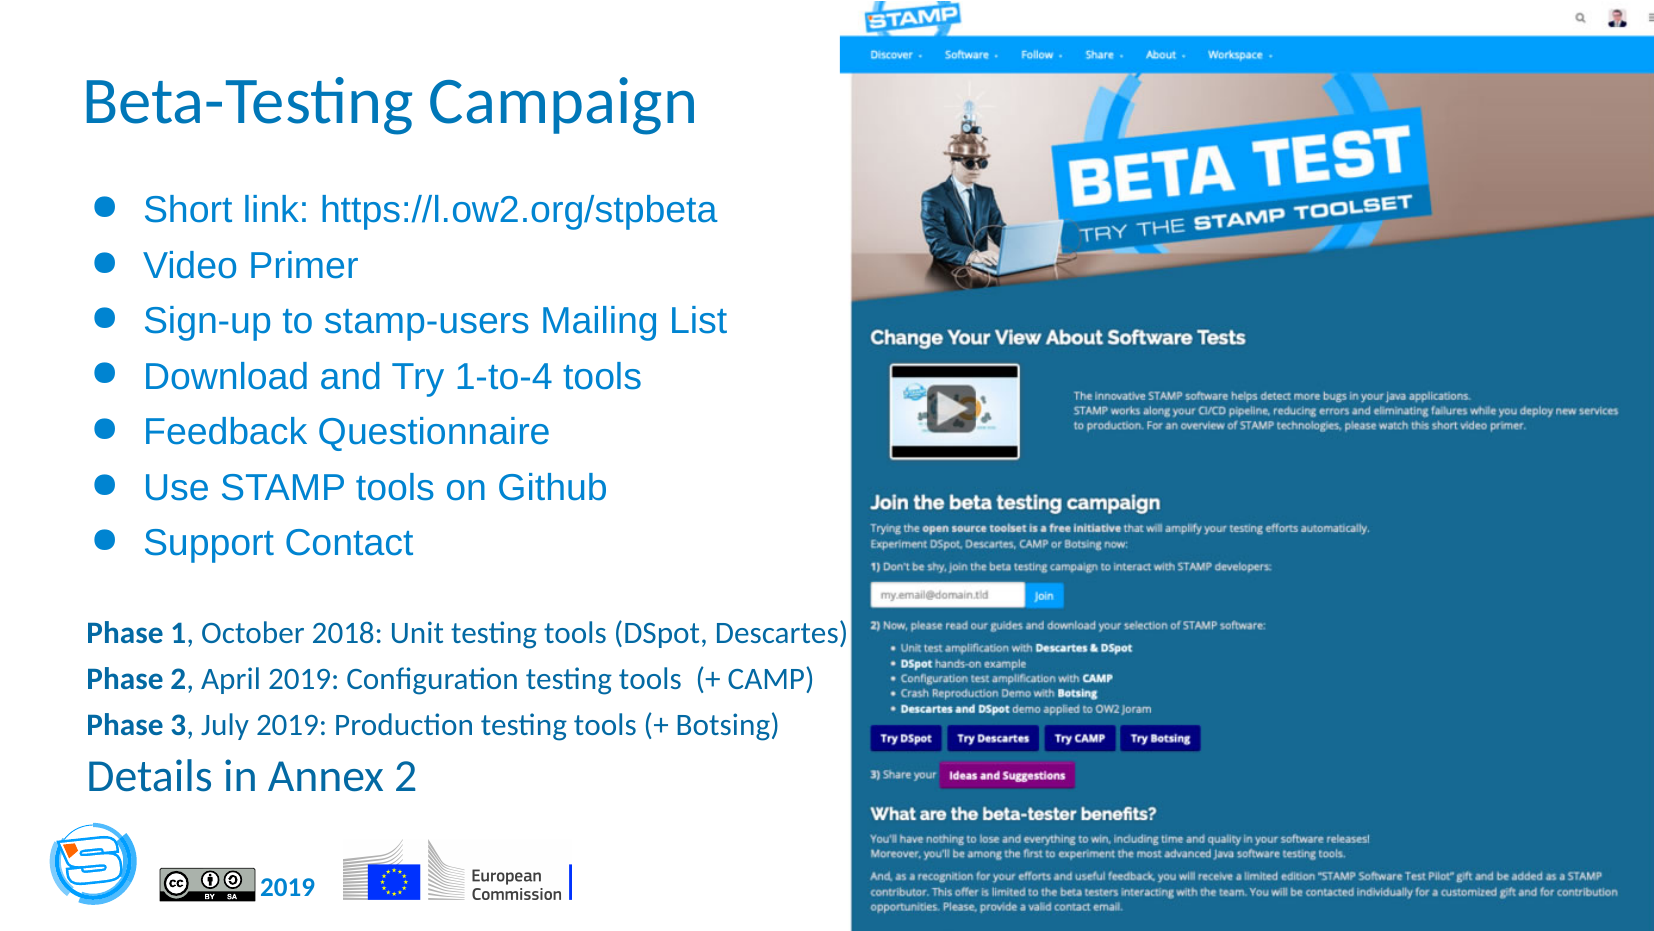

# Beta-Testing Campaign
Short link: https://l.ow2.org/stpbeta
Video Primer
Sign-up to stamp-users Mailing List
Download and Try 1-to-4 tools
Feedback Questionnaire
Use STAMP tools on Github
Support Contact
Phase 1, October 2018: Unit testing tools (DSpot, Descartes)
Phase 2, April 2019: Configuration testing tools (+ CAMP)
Phase 3, July 2019: Production testing tools (+ Botsing)
Details in Annex 2
17